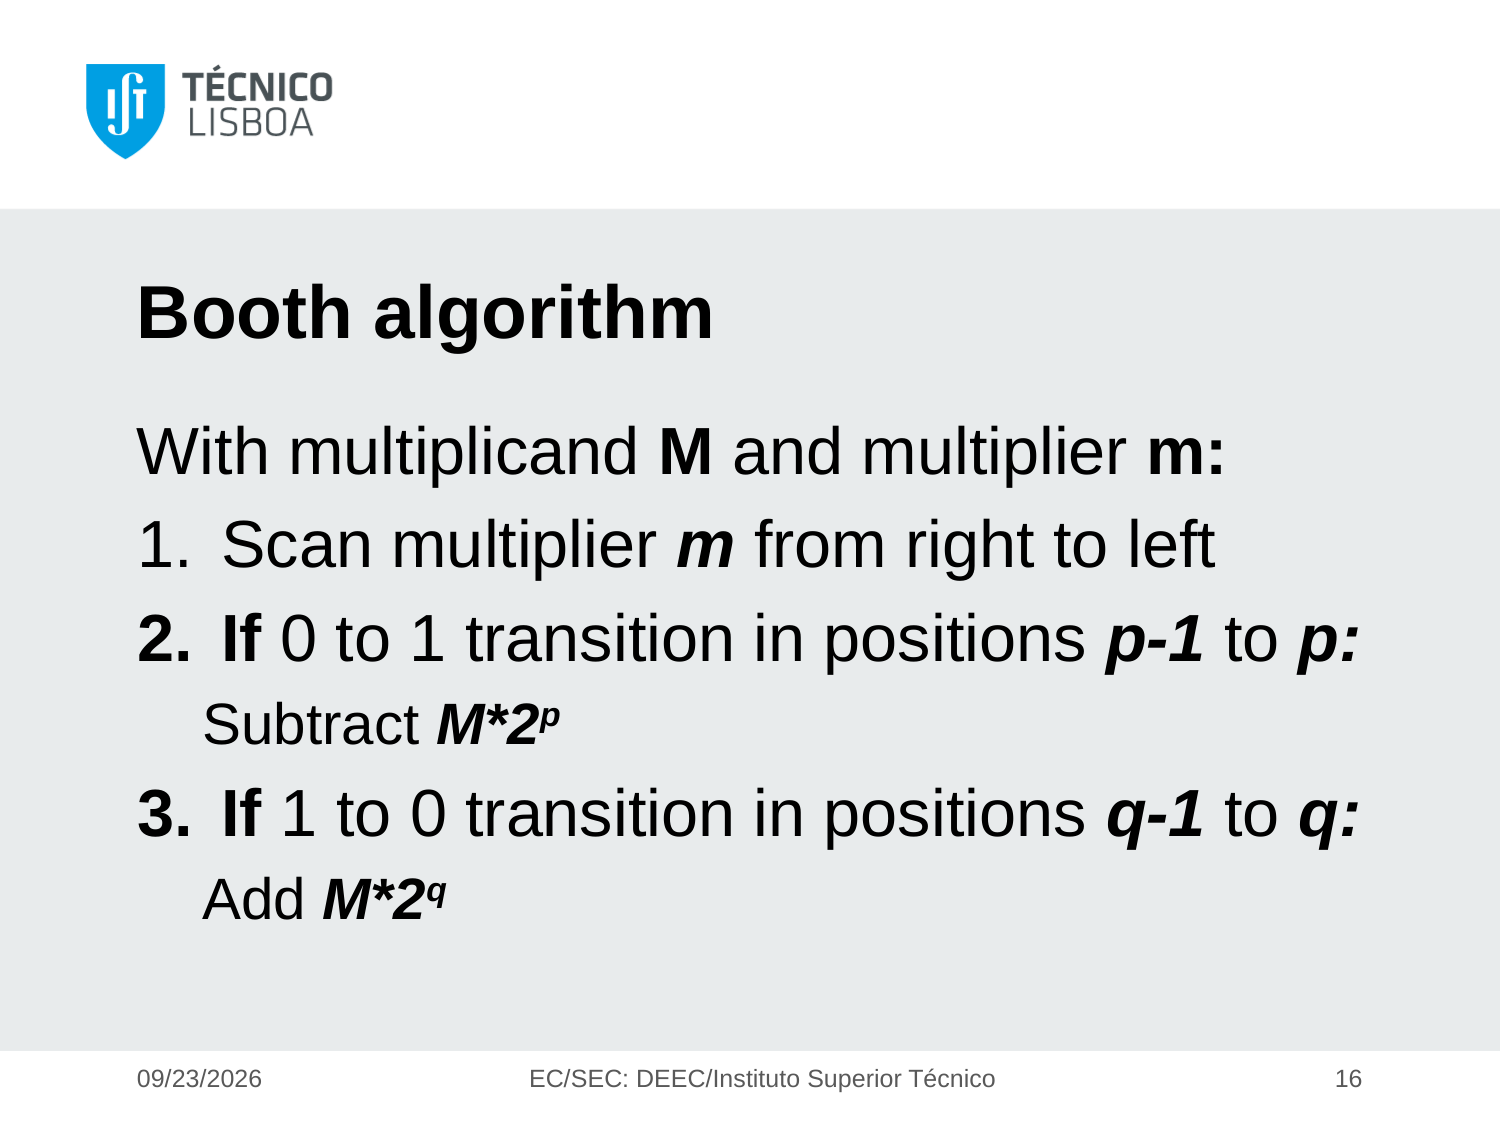

# Booth algorithm
With multiplicand M and multiplier m:
Scan multiplier m from right to left
If 0 to 1 transition in positions p-1 to p:
Subtract M*2p
If 1 to 0 transition in positions q-1 to q:
Add M*2q
EC/SEC: DEEC/Instituto Superior Técnico